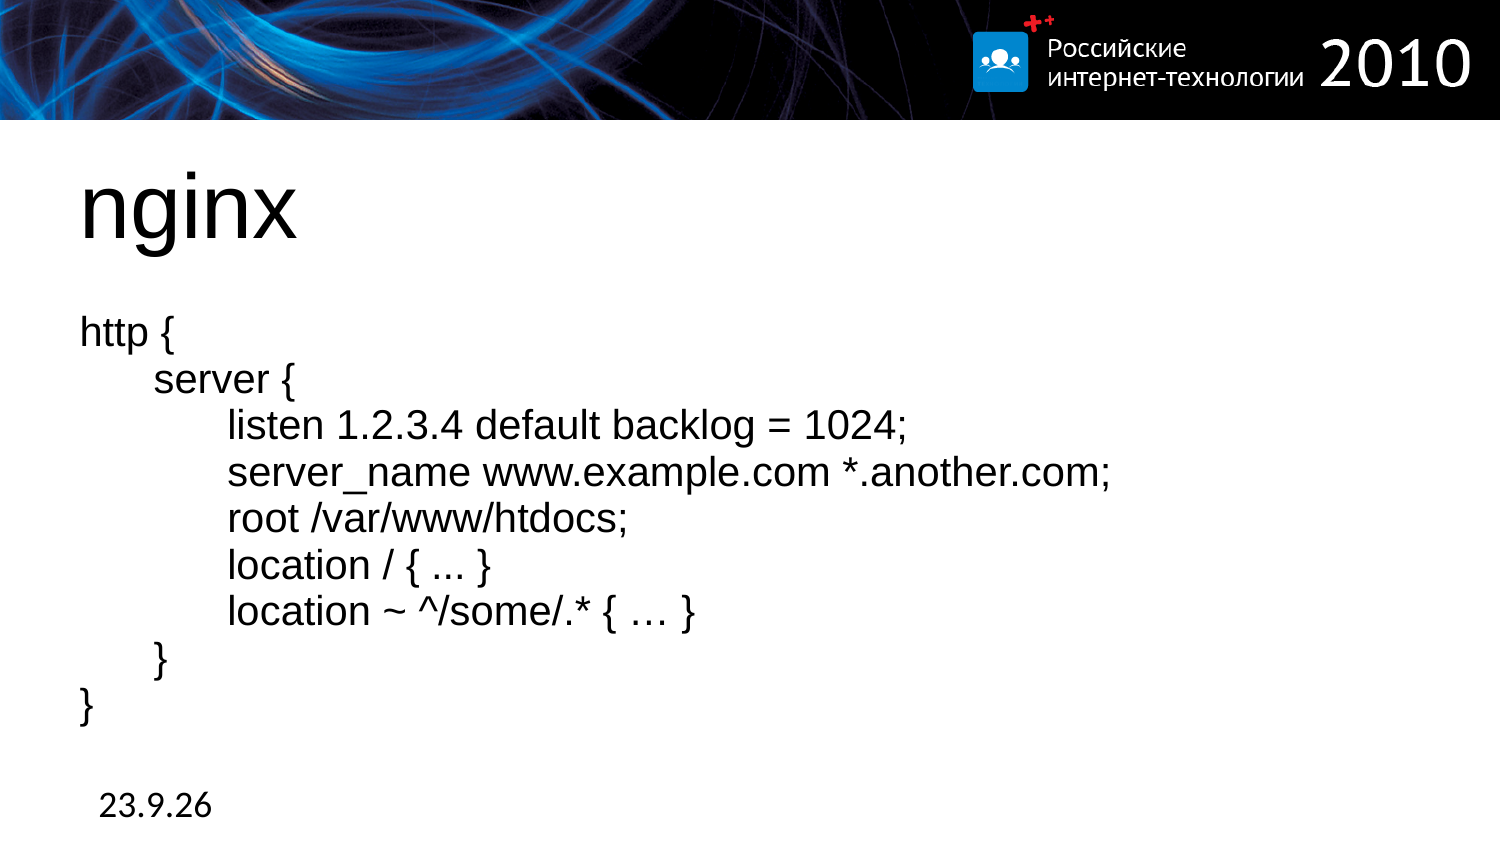

# nginx
http {
	server {
		listen 1.2.3.4 default backlog = 1024;
		server_name www.example.com *.another.com;
		root /var/www/htdocs;
		location / { ... }
		location ~ ^/some/.* { … }
	}
}